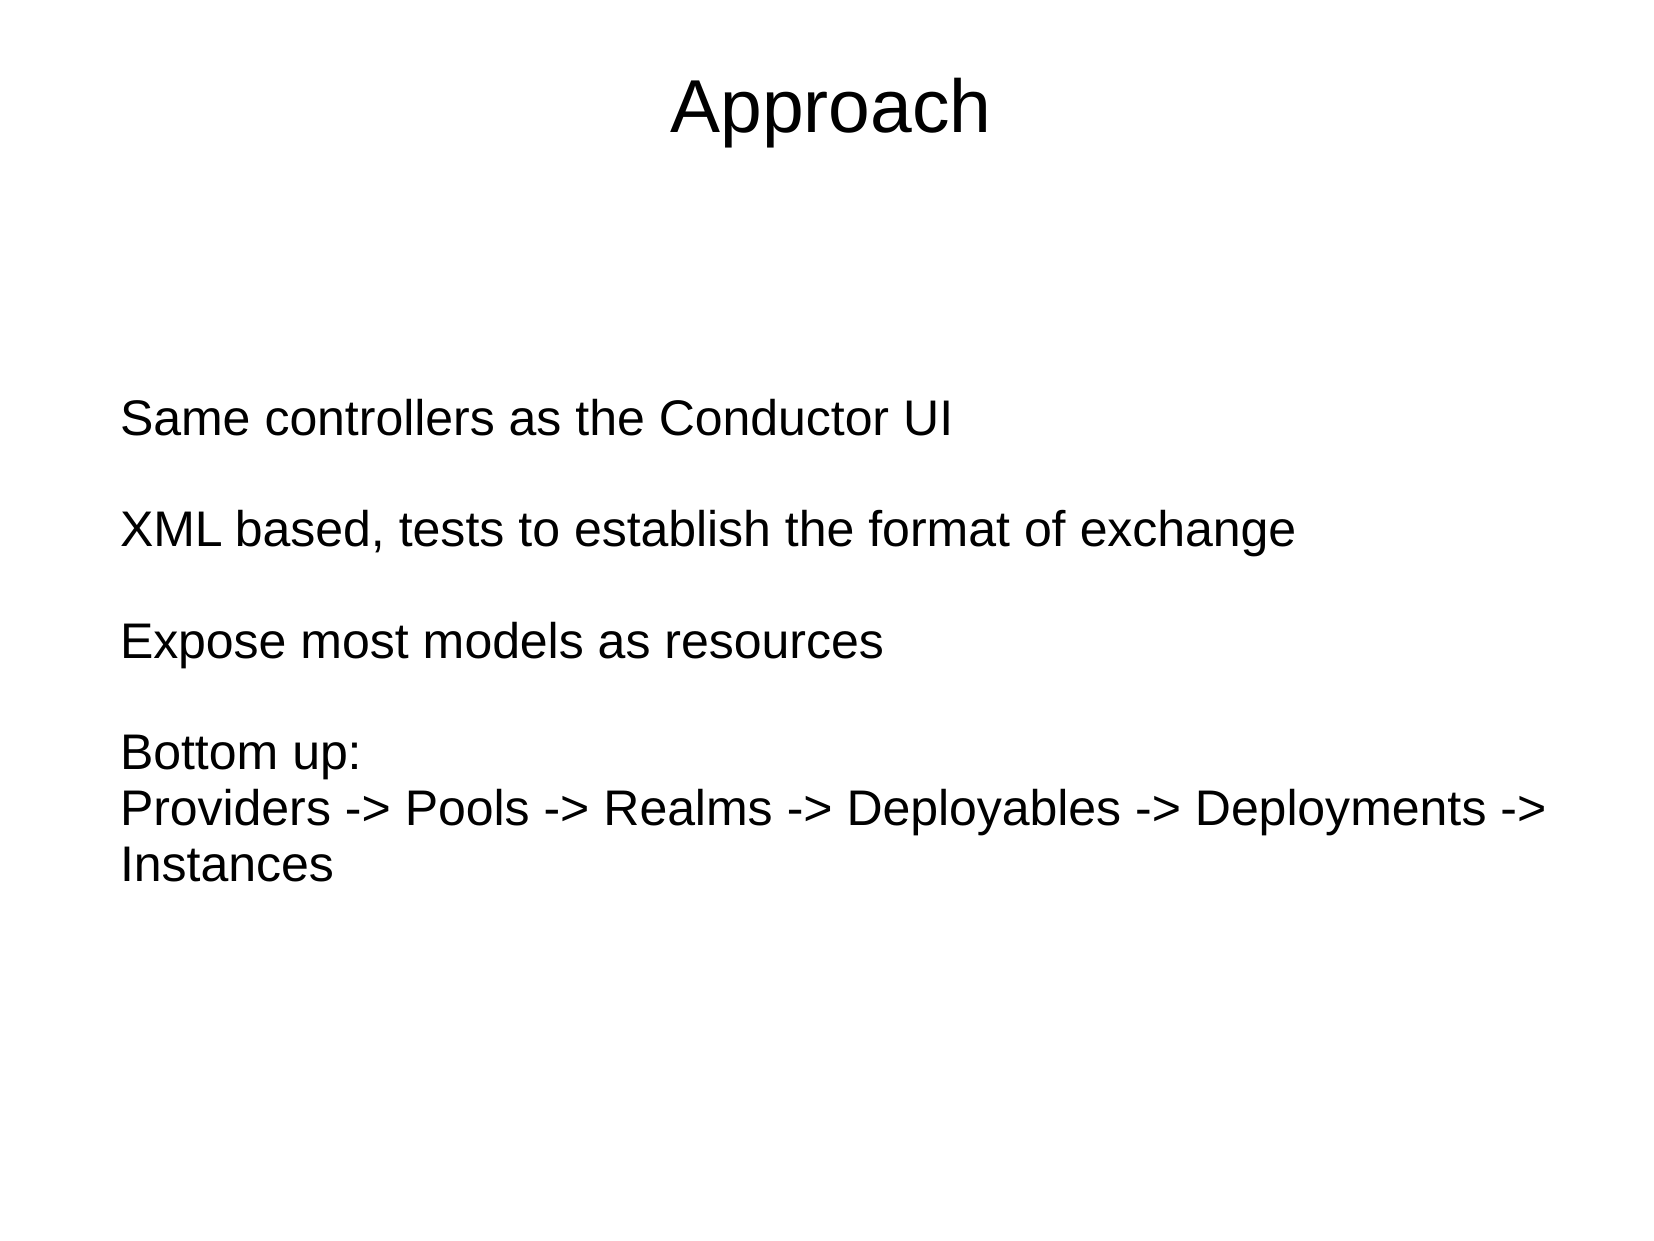

# Approach
Same controllers as the Conductor UI
XML based, tests to establish the format of exchange
Expose most models as resources
Bottom up:
Providers -> Pools -> Realms -> Deployables -> Deployments -> Instances